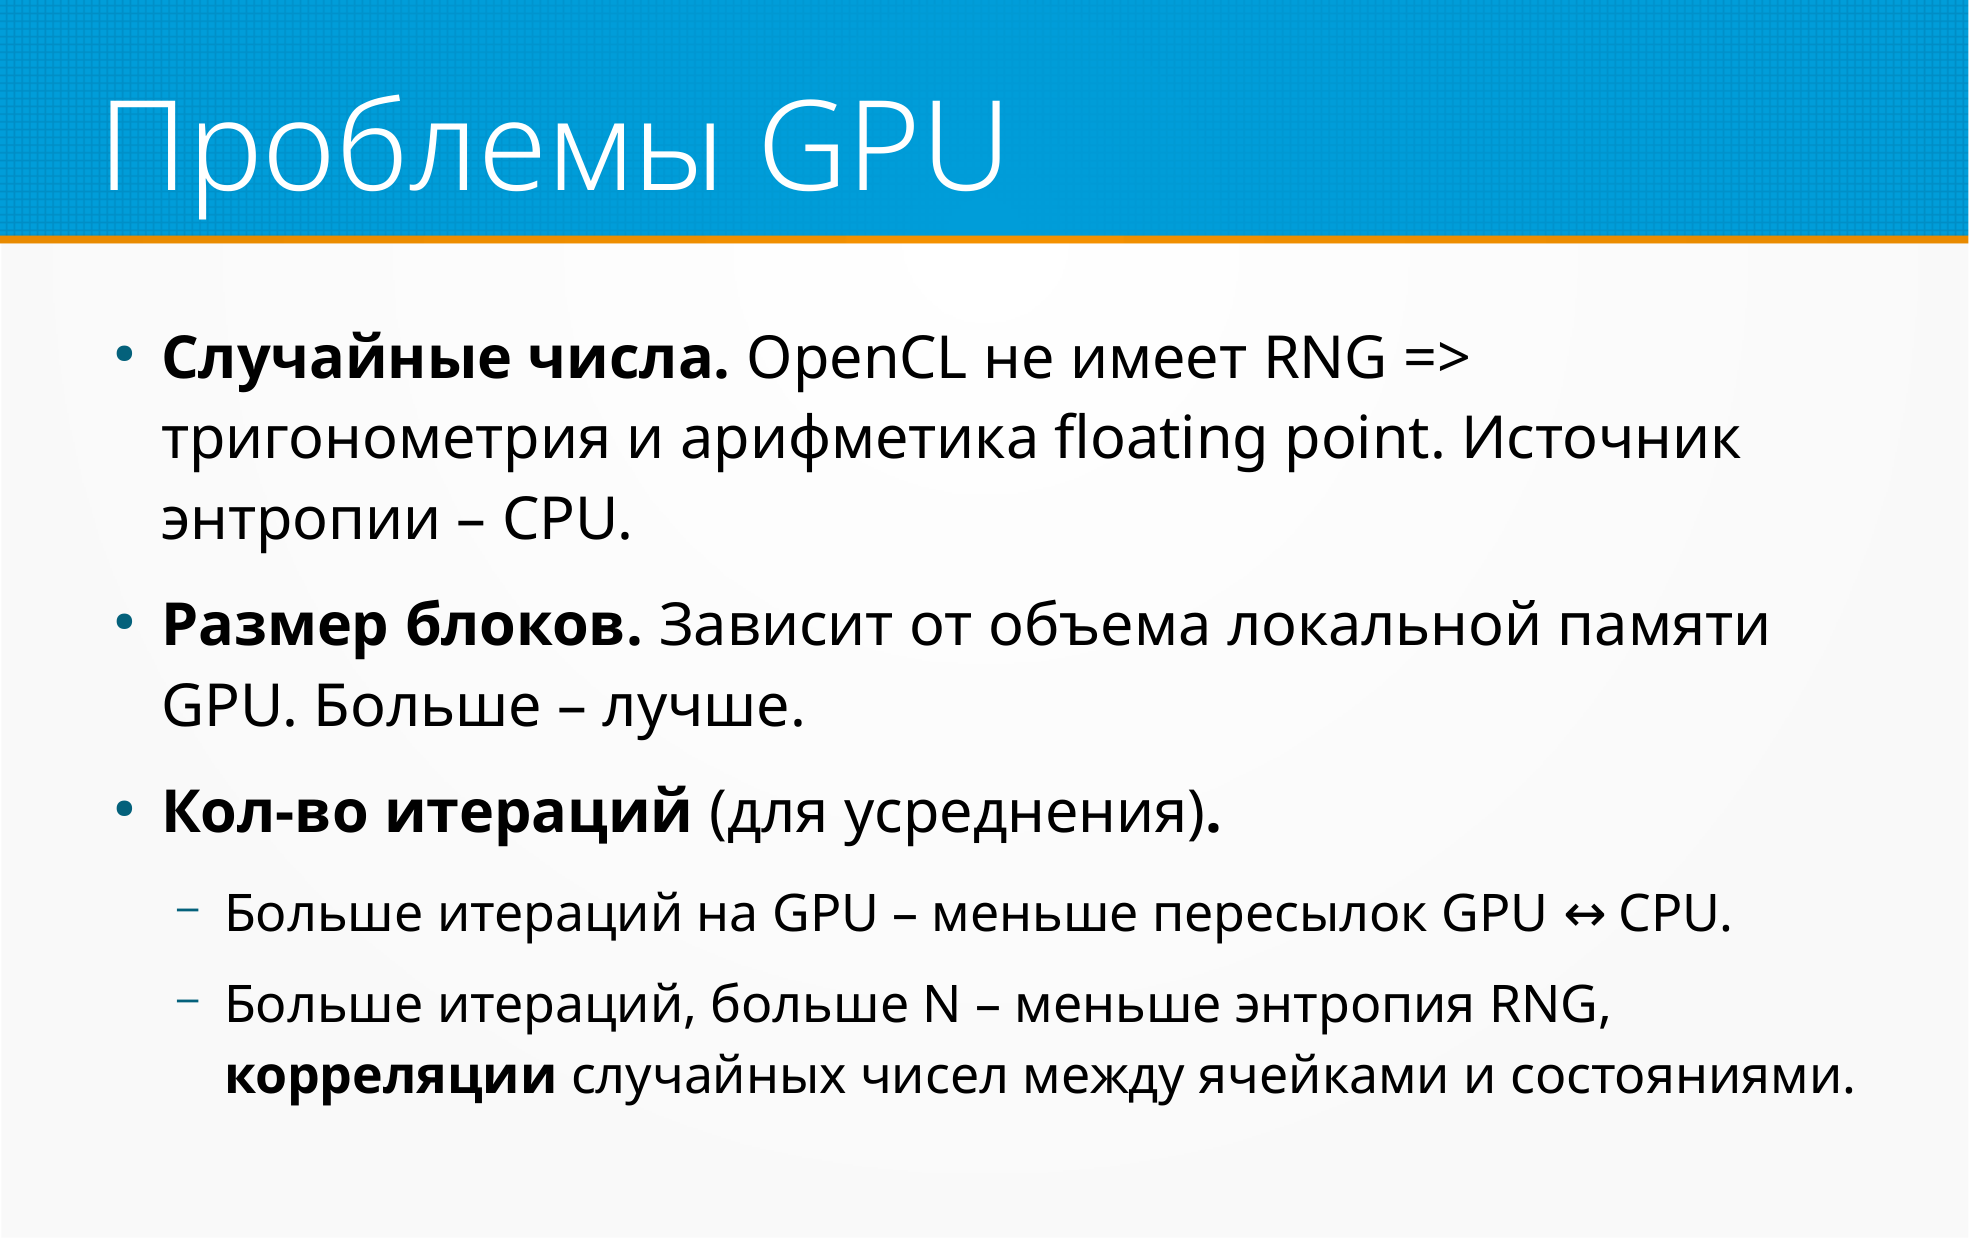

# Проблемы GPU
Случайные числа. OpenCL не имеет RNG => тригонометрия и арифметика floating point. Источник энтропии – CPU.
Размер блоков. Зависит от объема локальной памяти GPU. Больше – лучше.
Кол-во итераций (для усреднения).
Больше итераций на GPU – меньше пересылок GPU ↔ CPU.
Больше итераций, больше N – меньше энтропия RNG, корреляции случайных чисел между ячейками и состояниями.